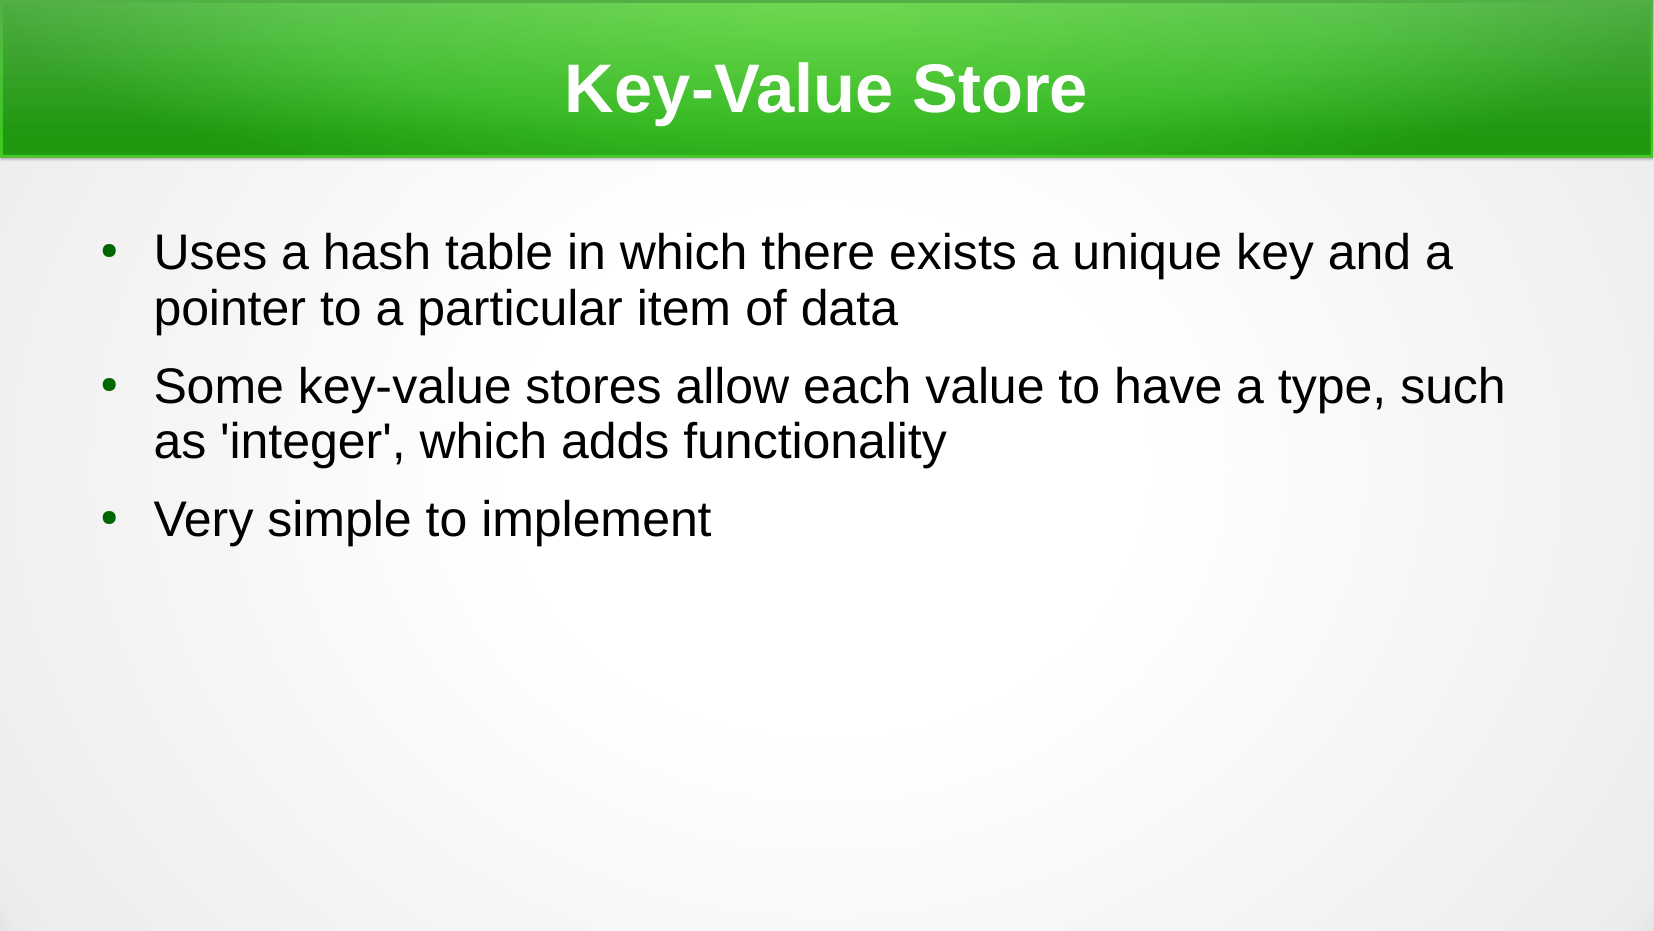

# Key-Value Store
Uses a hash table in which there exists a unique key and a pointer to a particular item of data
Some key-value stores allow each value to have a type, such as 'integer', which adds functionality
Very simple to implement